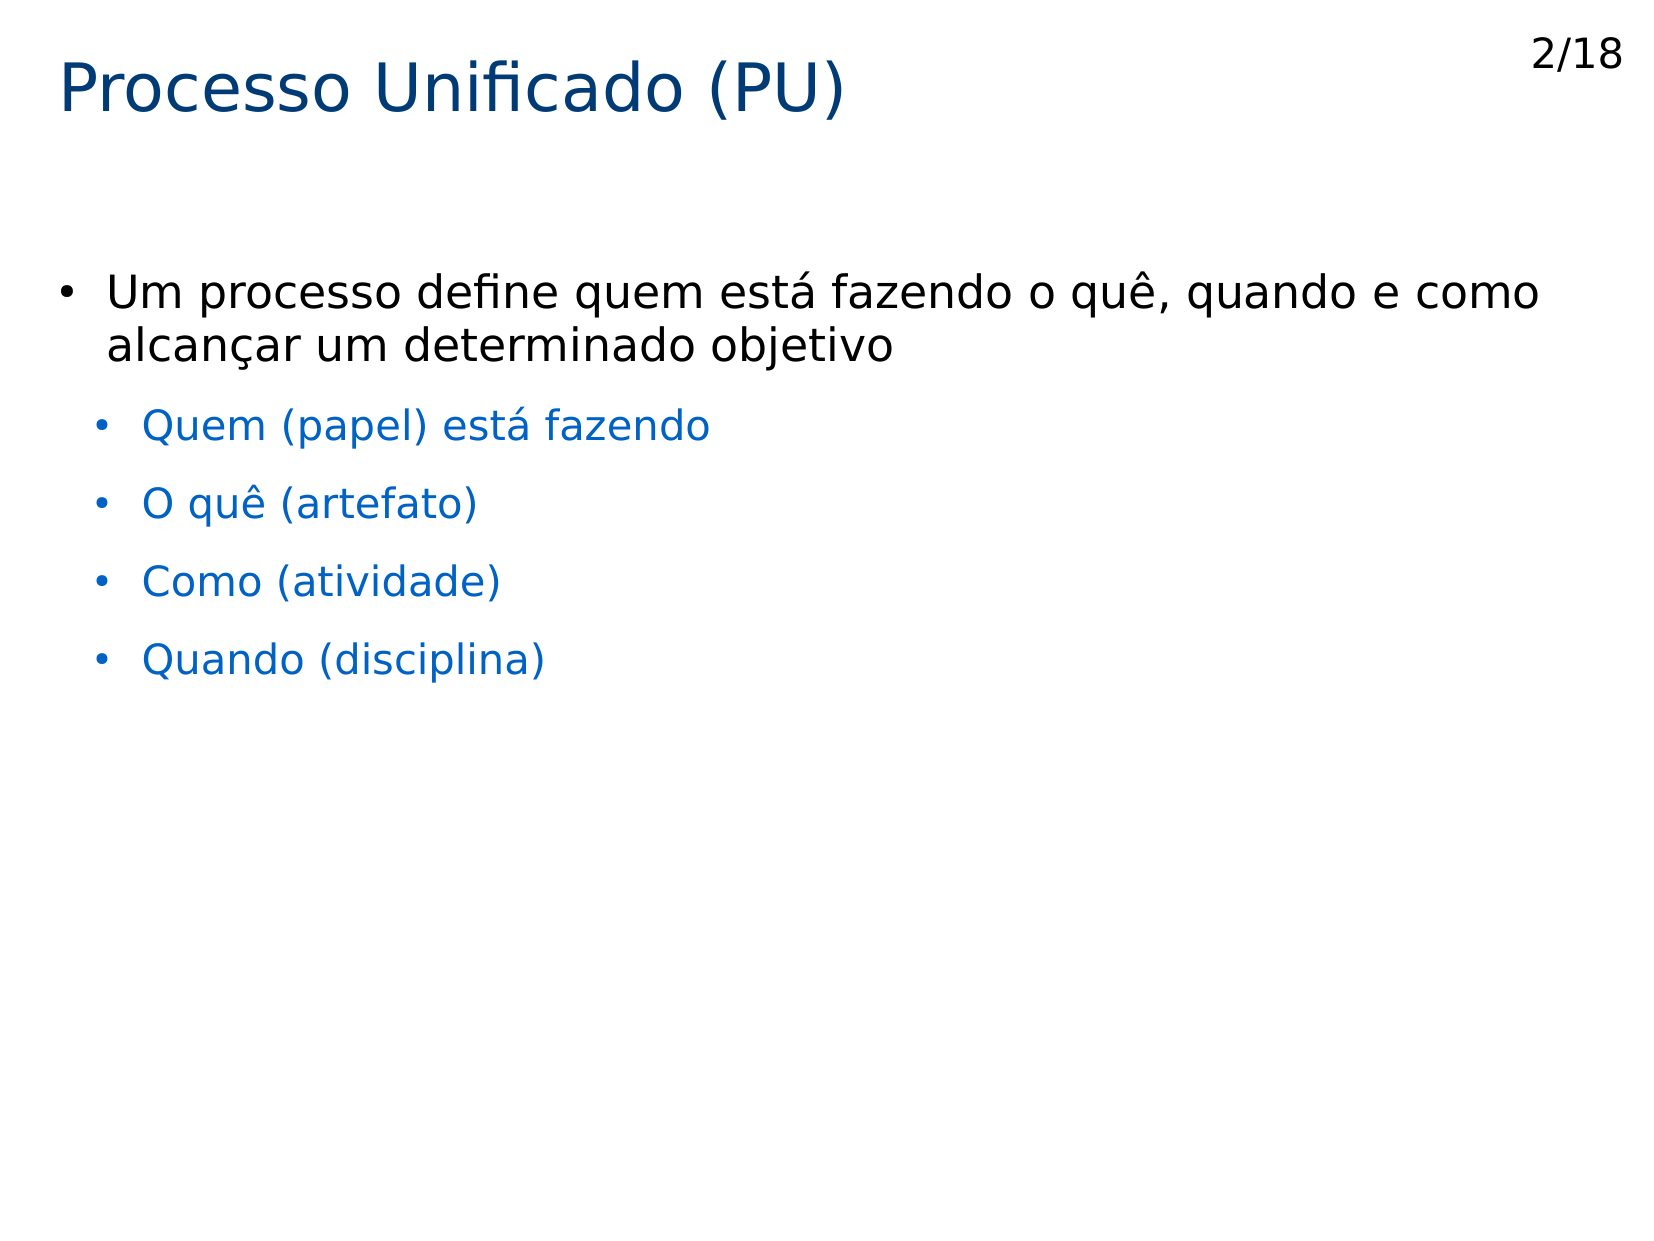

# Processo Unificado (PU)
2
Um processo define quem está fazendo o quê, quando e como alcançar um determinado objetivo
Quem (papel) está fazendo
O quê (artefato)
Como (atividade)
Quando (disciplina)